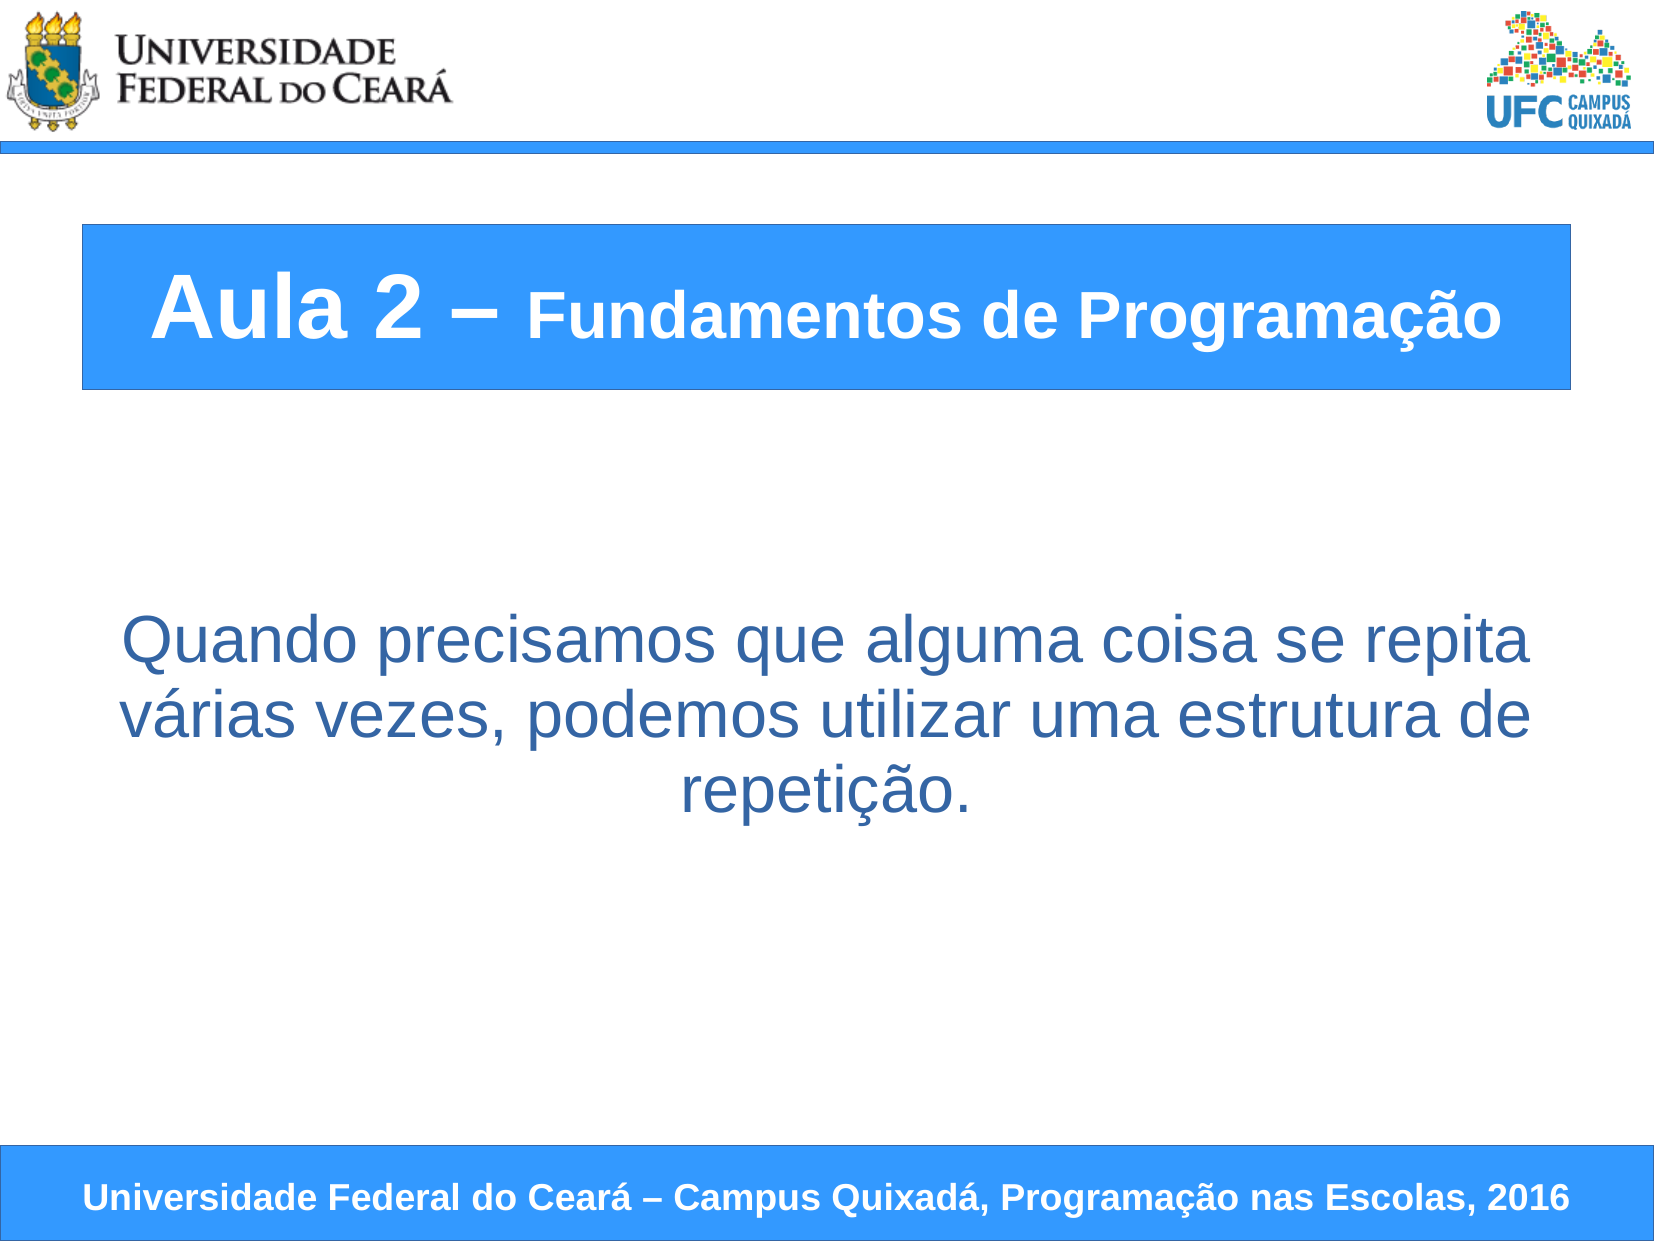

Aula 2 – Fundamentos de Programação
# Quando precisamos que alguma coisa se repita várias vezes, podemos utilizar uma estrutura de repetição.
Universidade Federal do Ceará – Campus Quixadá, Programação nas Escolas, 2016